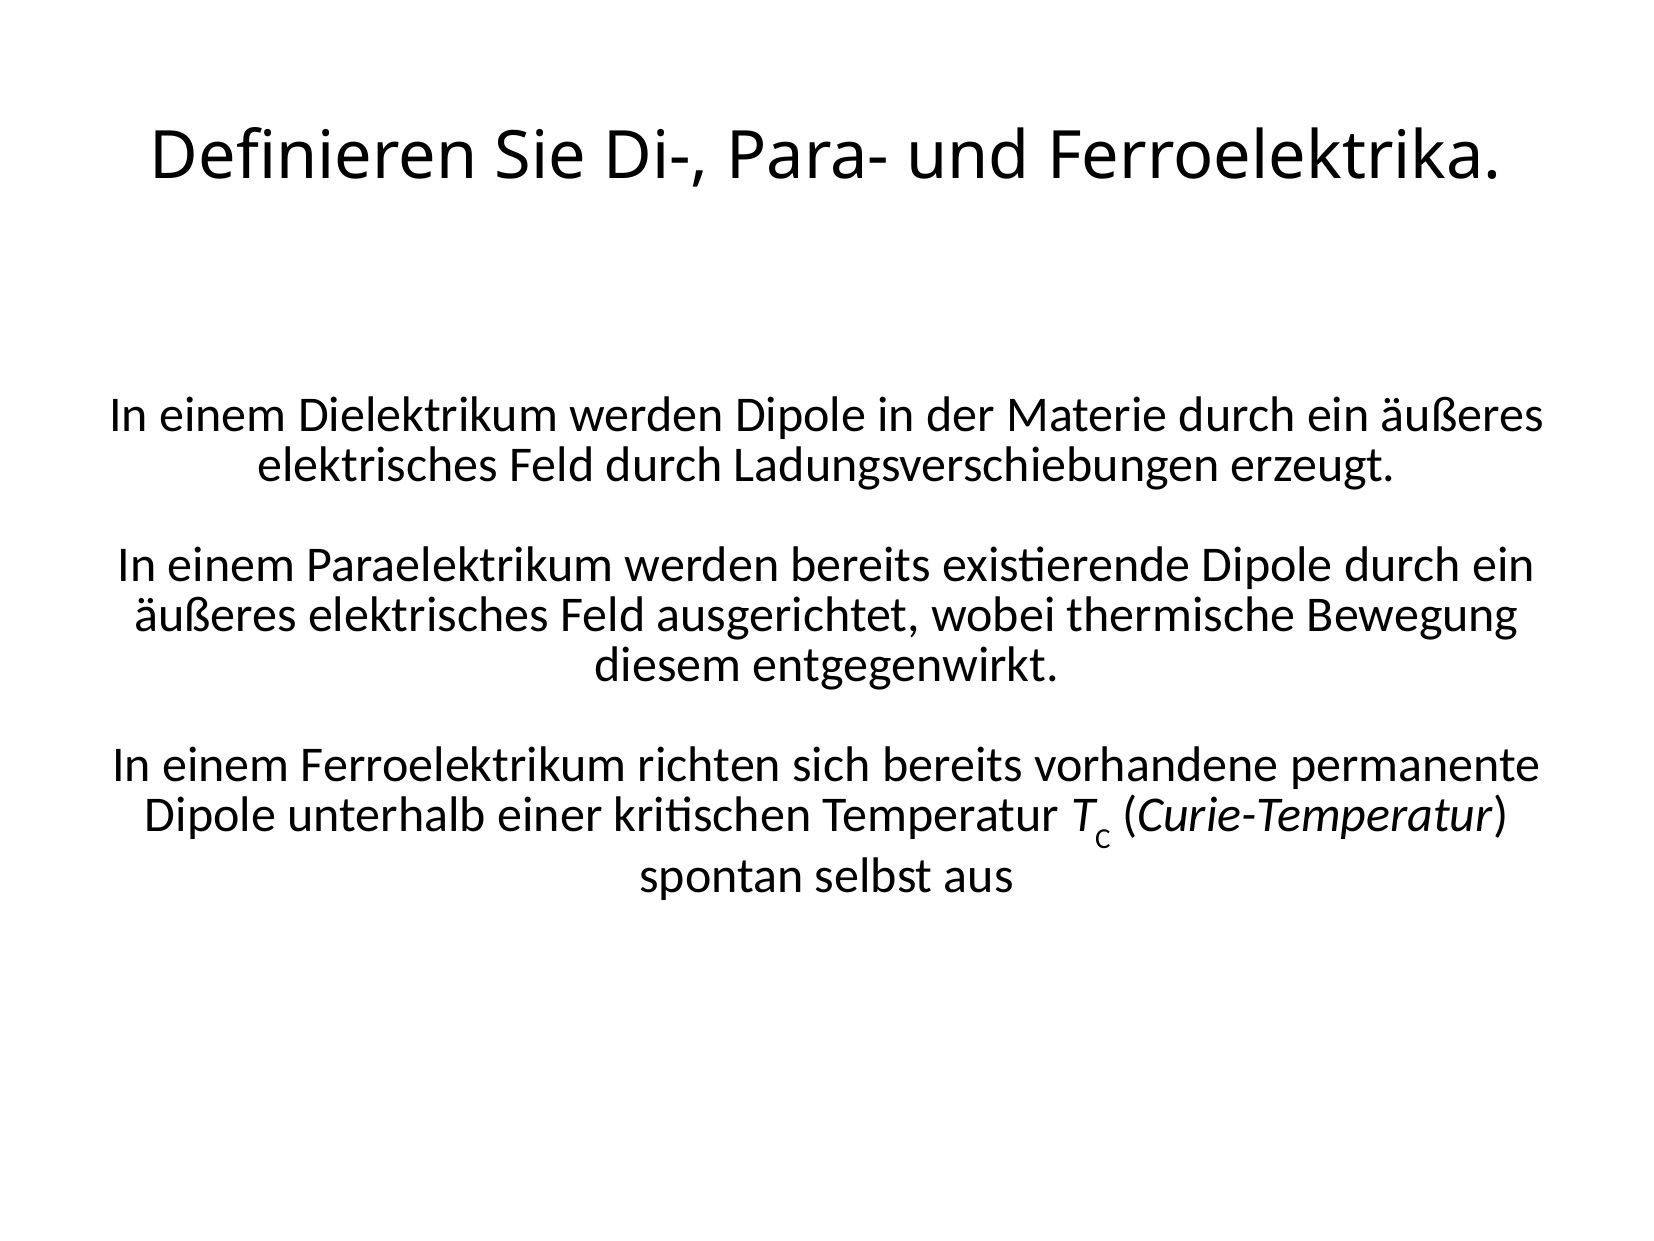

# Definieren Sie Di-, Para- und Ferroelektrika.
In einem Dielektrikum werden Dipole in der Materie durch ein äußeres elektrisches Feld durch Ladungsverschiebungen erzeugt.
In einem Paraelektrikum werden bereits existierende Dipole durch ein äußeres elektrisches Feld ausgerichtet, wobei thermische Bewegung diesem entgegenwirkt.
In einem Ferroelektrikum richten sich bereits vorhandene permanente Dipole unterhalb einer kritischen Temperatur TC (Curie-Temperatur) spontan selbst aus